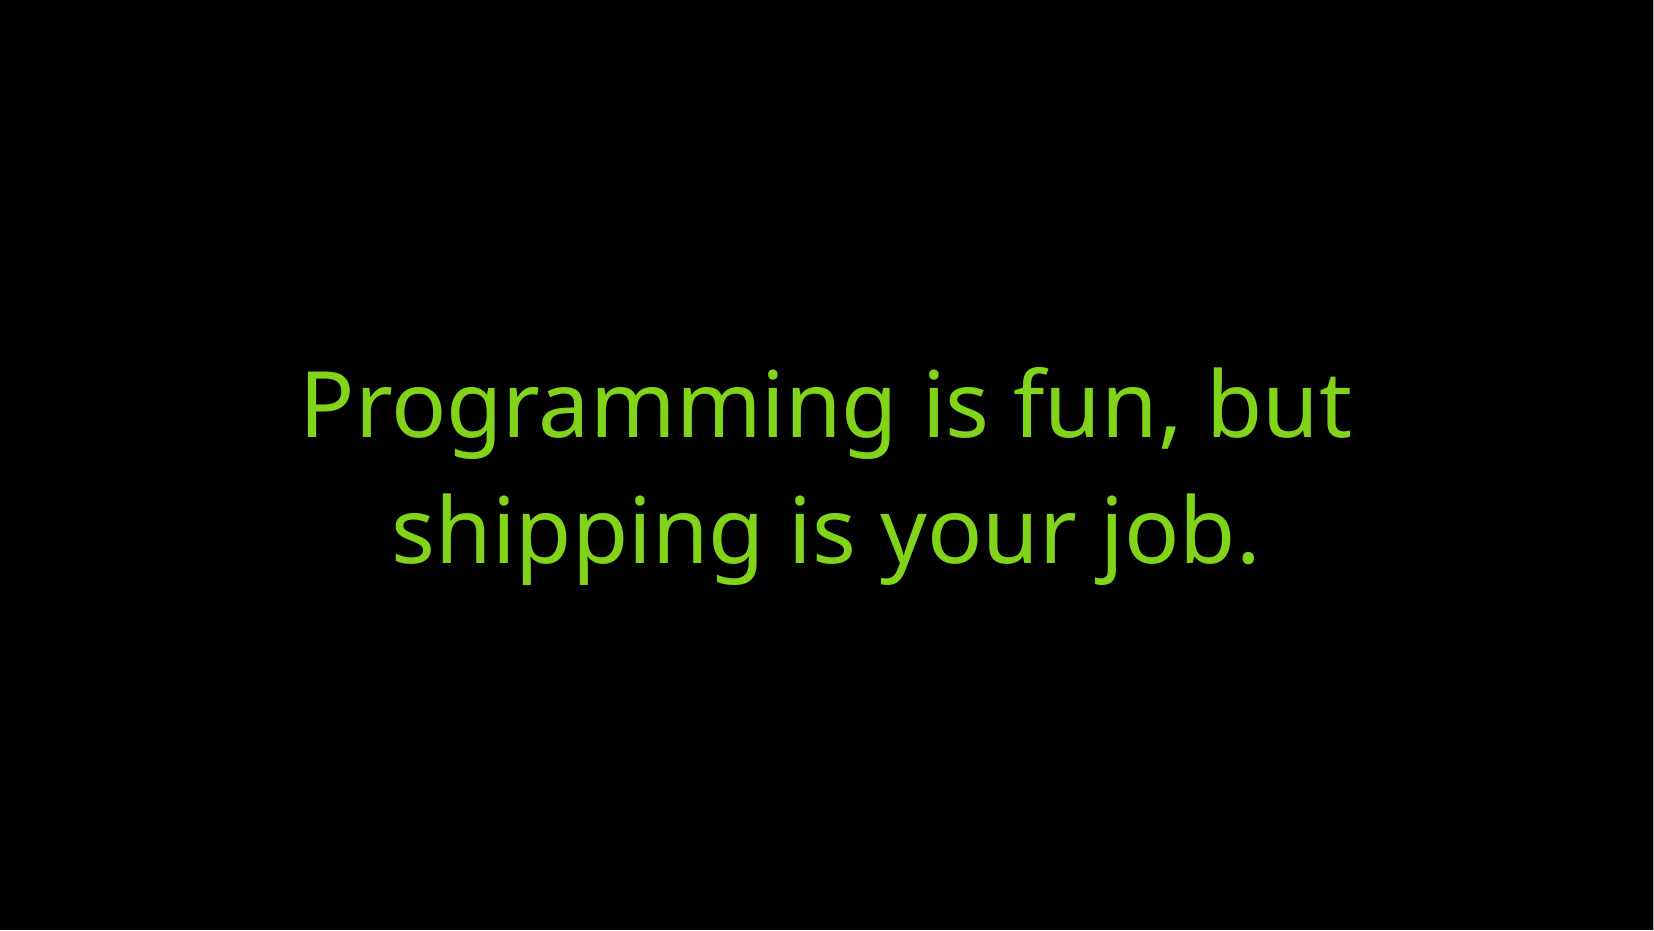

Programming is fun, but shipping is your job.